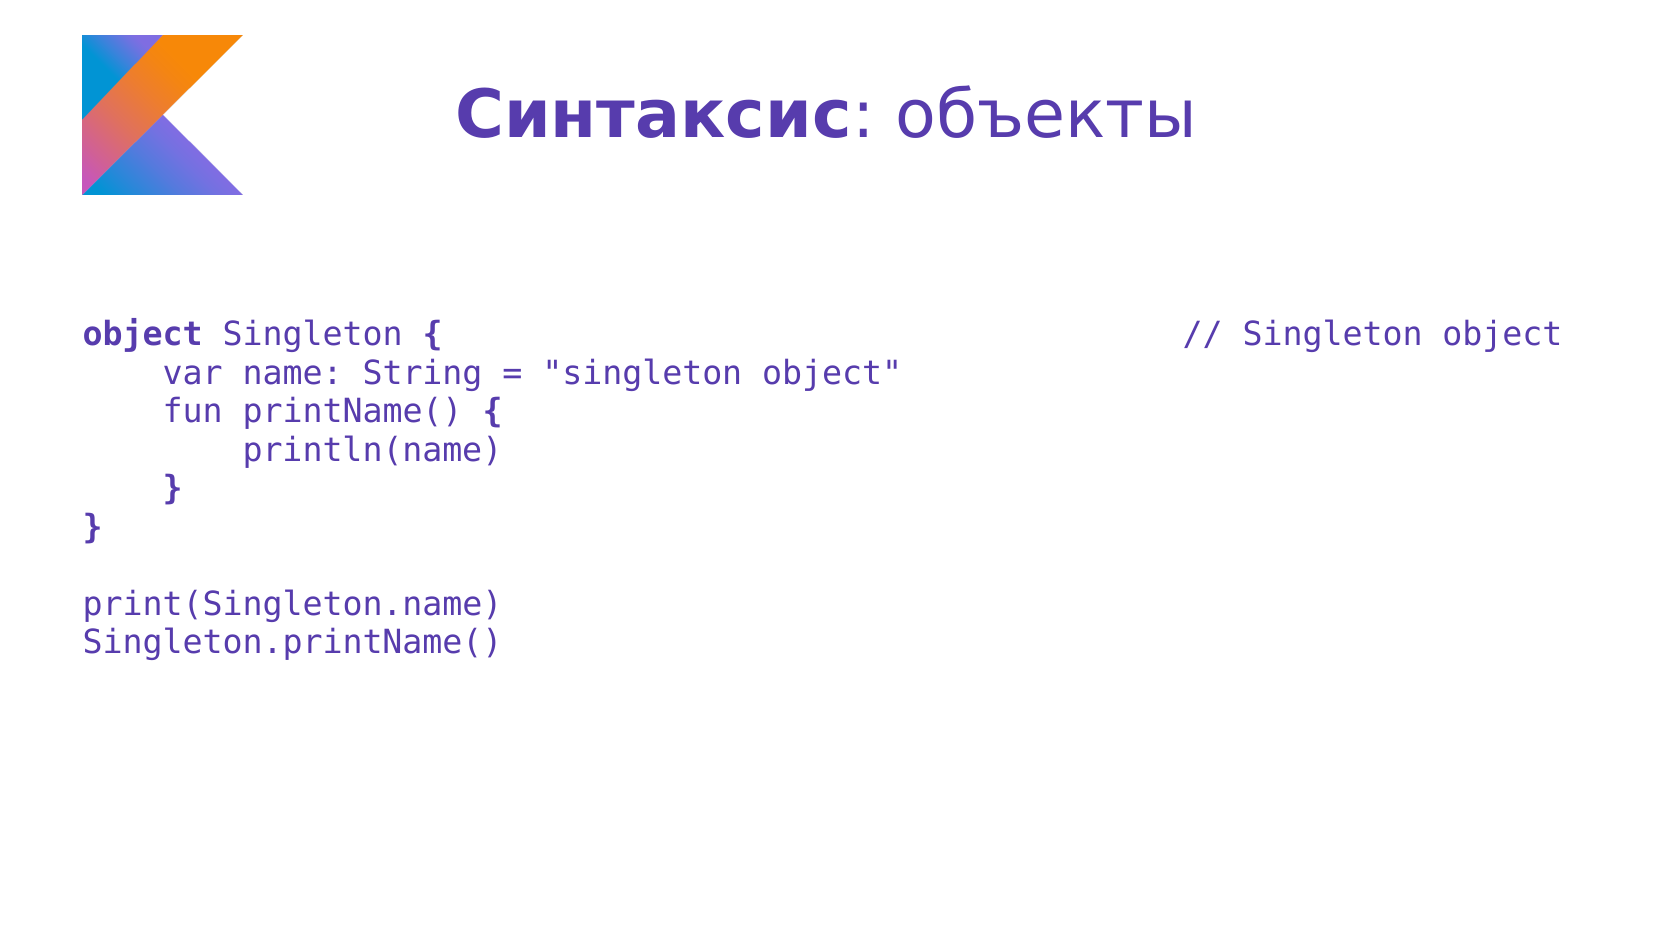

# Синтаксис: объекты
object Singleton { // Singleton object
 var name: String = "singleton object"
 fun printName() {
 println(name)
 }
}
print(Singleton.name)
Singleton.printName()